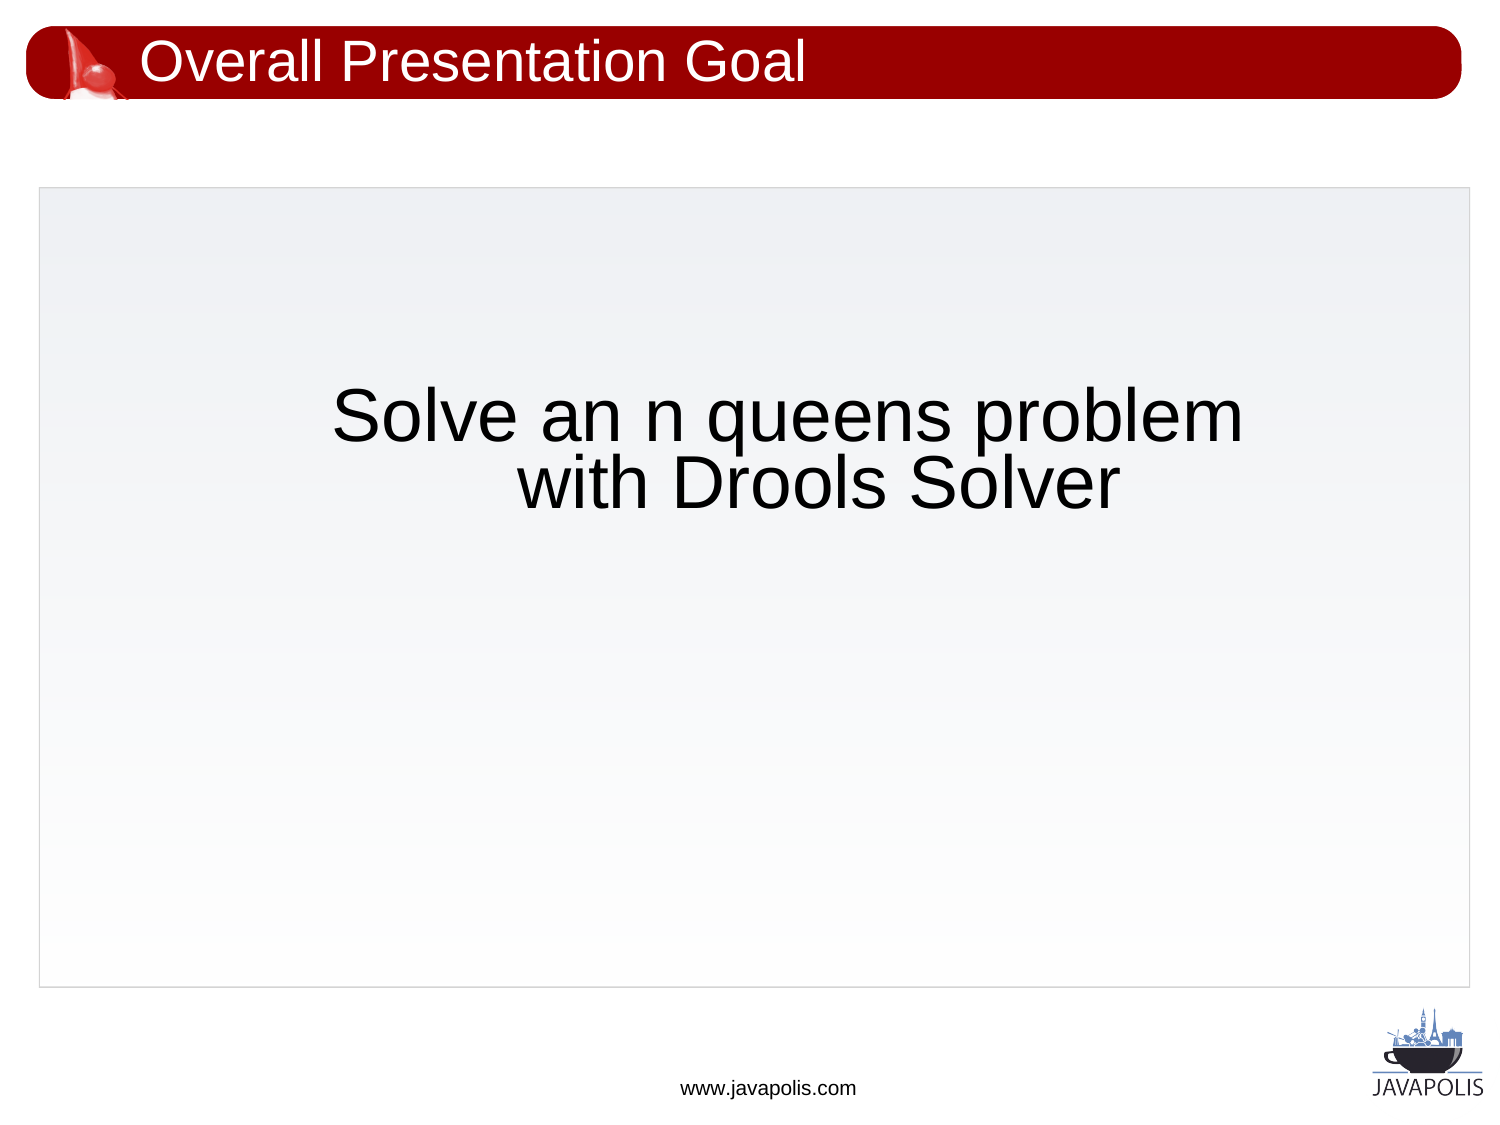

# Overall Presentation Goal
Solve an n queens problem
with Drools Solver